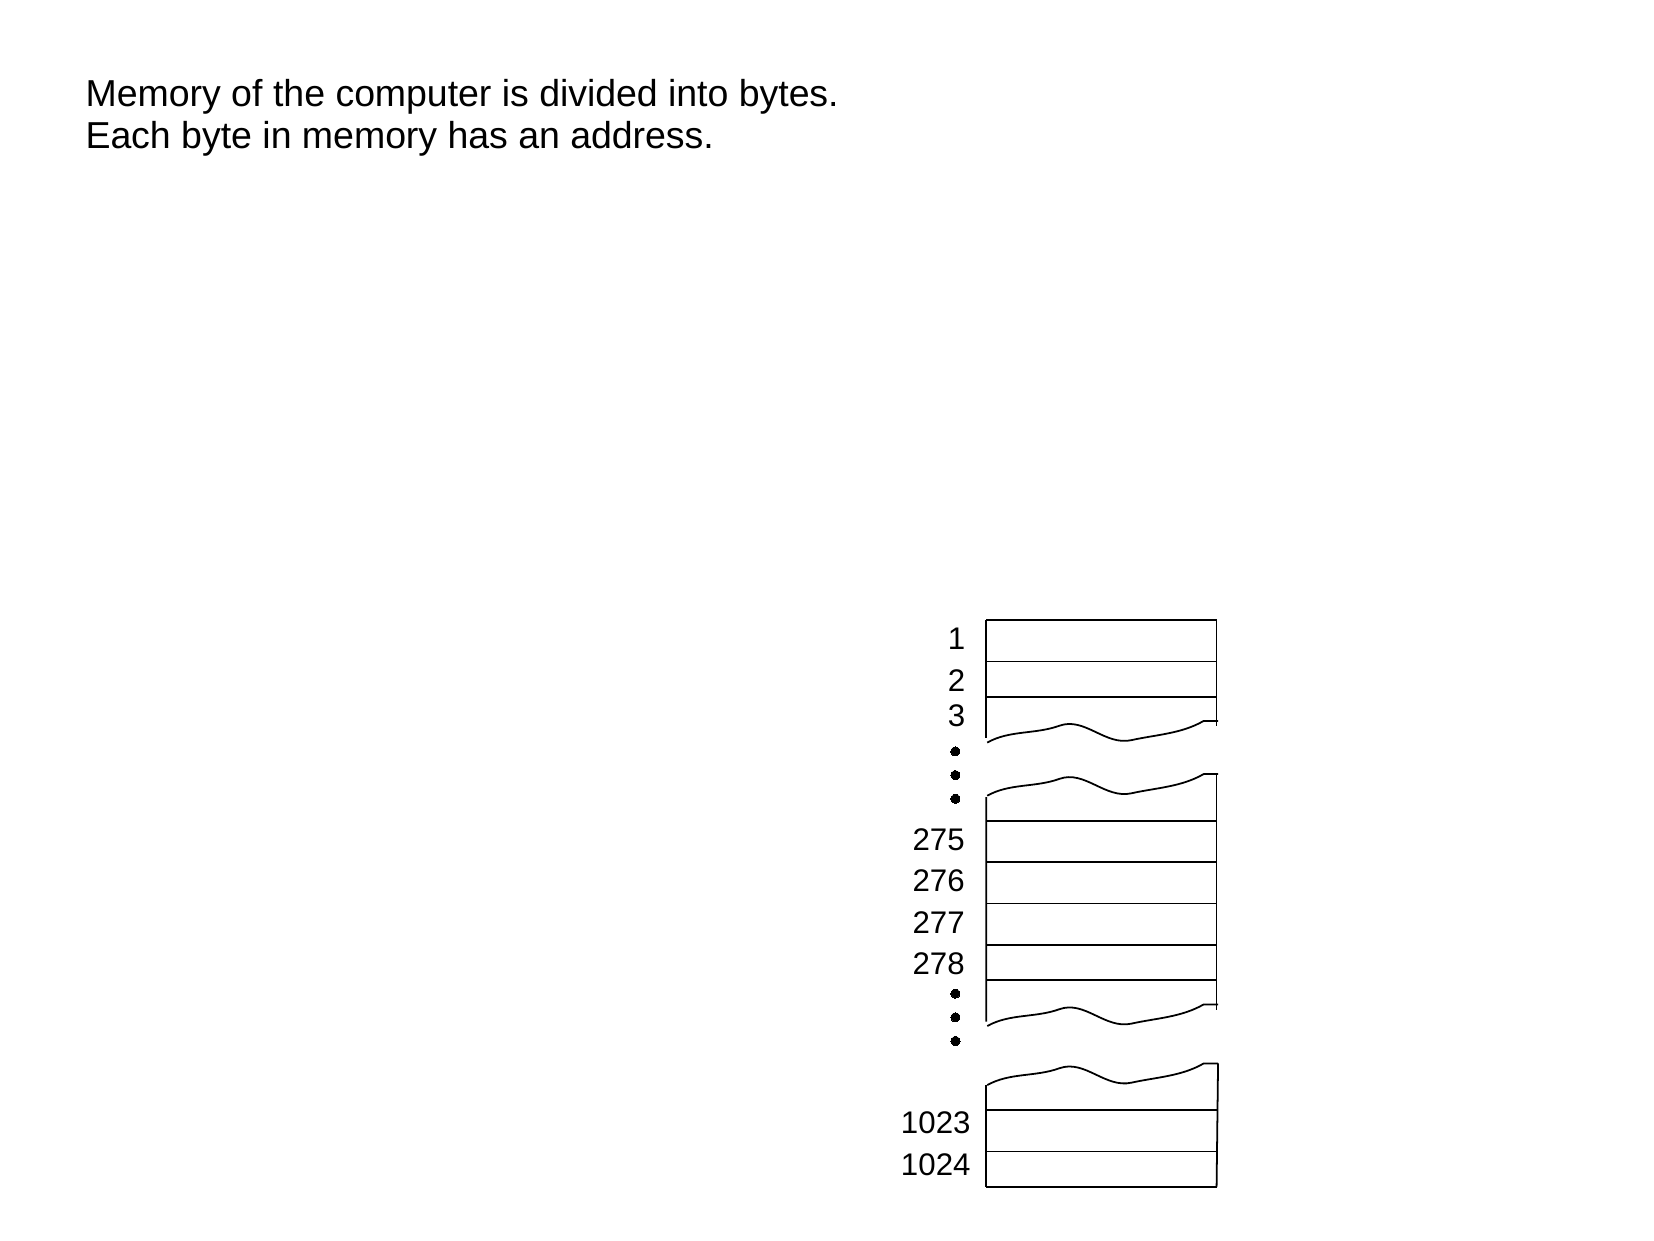

Memory of the computer is divided into bytes.
Each byte in memory has an address.
1
2
3
275
276
277
278
1023
1024